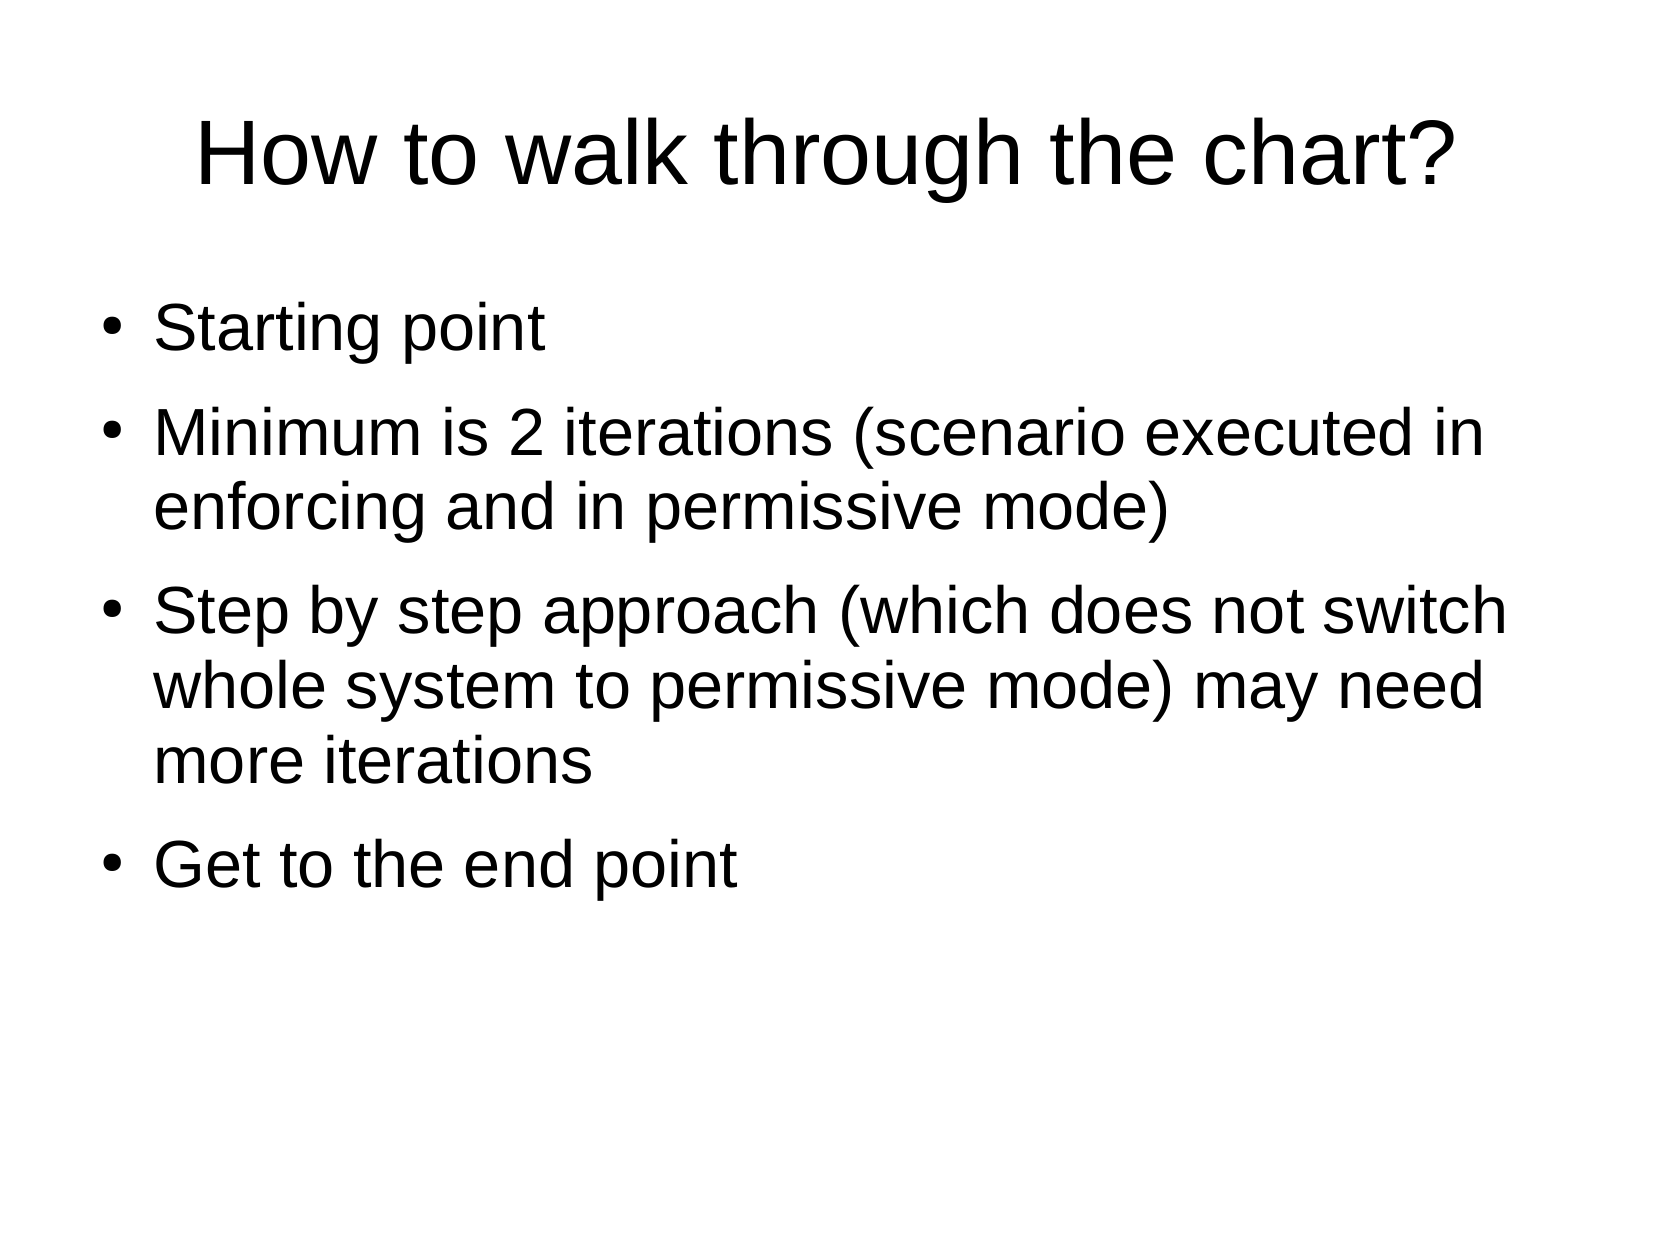

# How to walk through the chart?
Starting point
Minimum is 2 iterations (scenario executed in enforcing and in permissive mode)
Step by step approach (which does not switch whole system to permissive mode) may need more iterations
Get to the end point